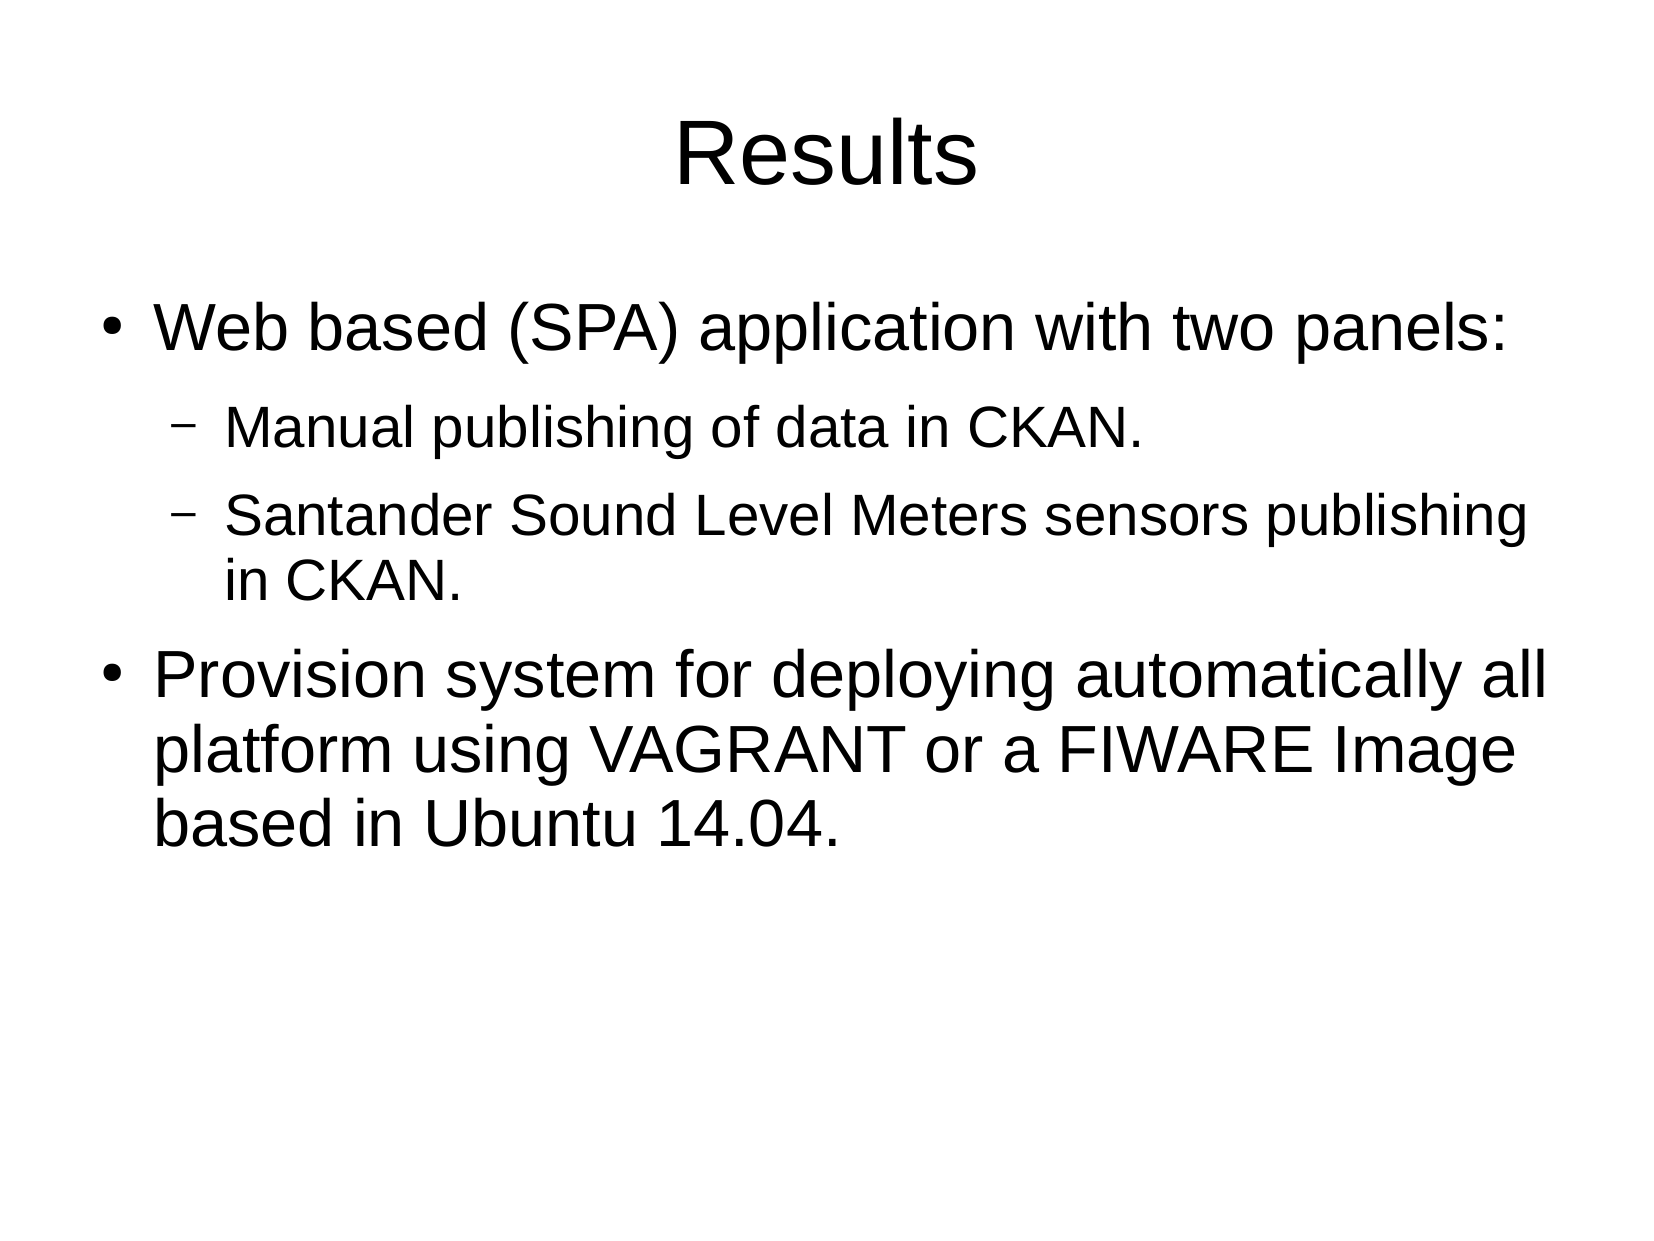

# Results
Web based (SPA) application with two panels:
Manual publishing of data in CKAN.
Santander Sound Level Meters sensors publishing in CKAN.
Provision system for deploying automatically all platform using VAGRANT or a FIWARE Image based in Ubuntu 14.04.